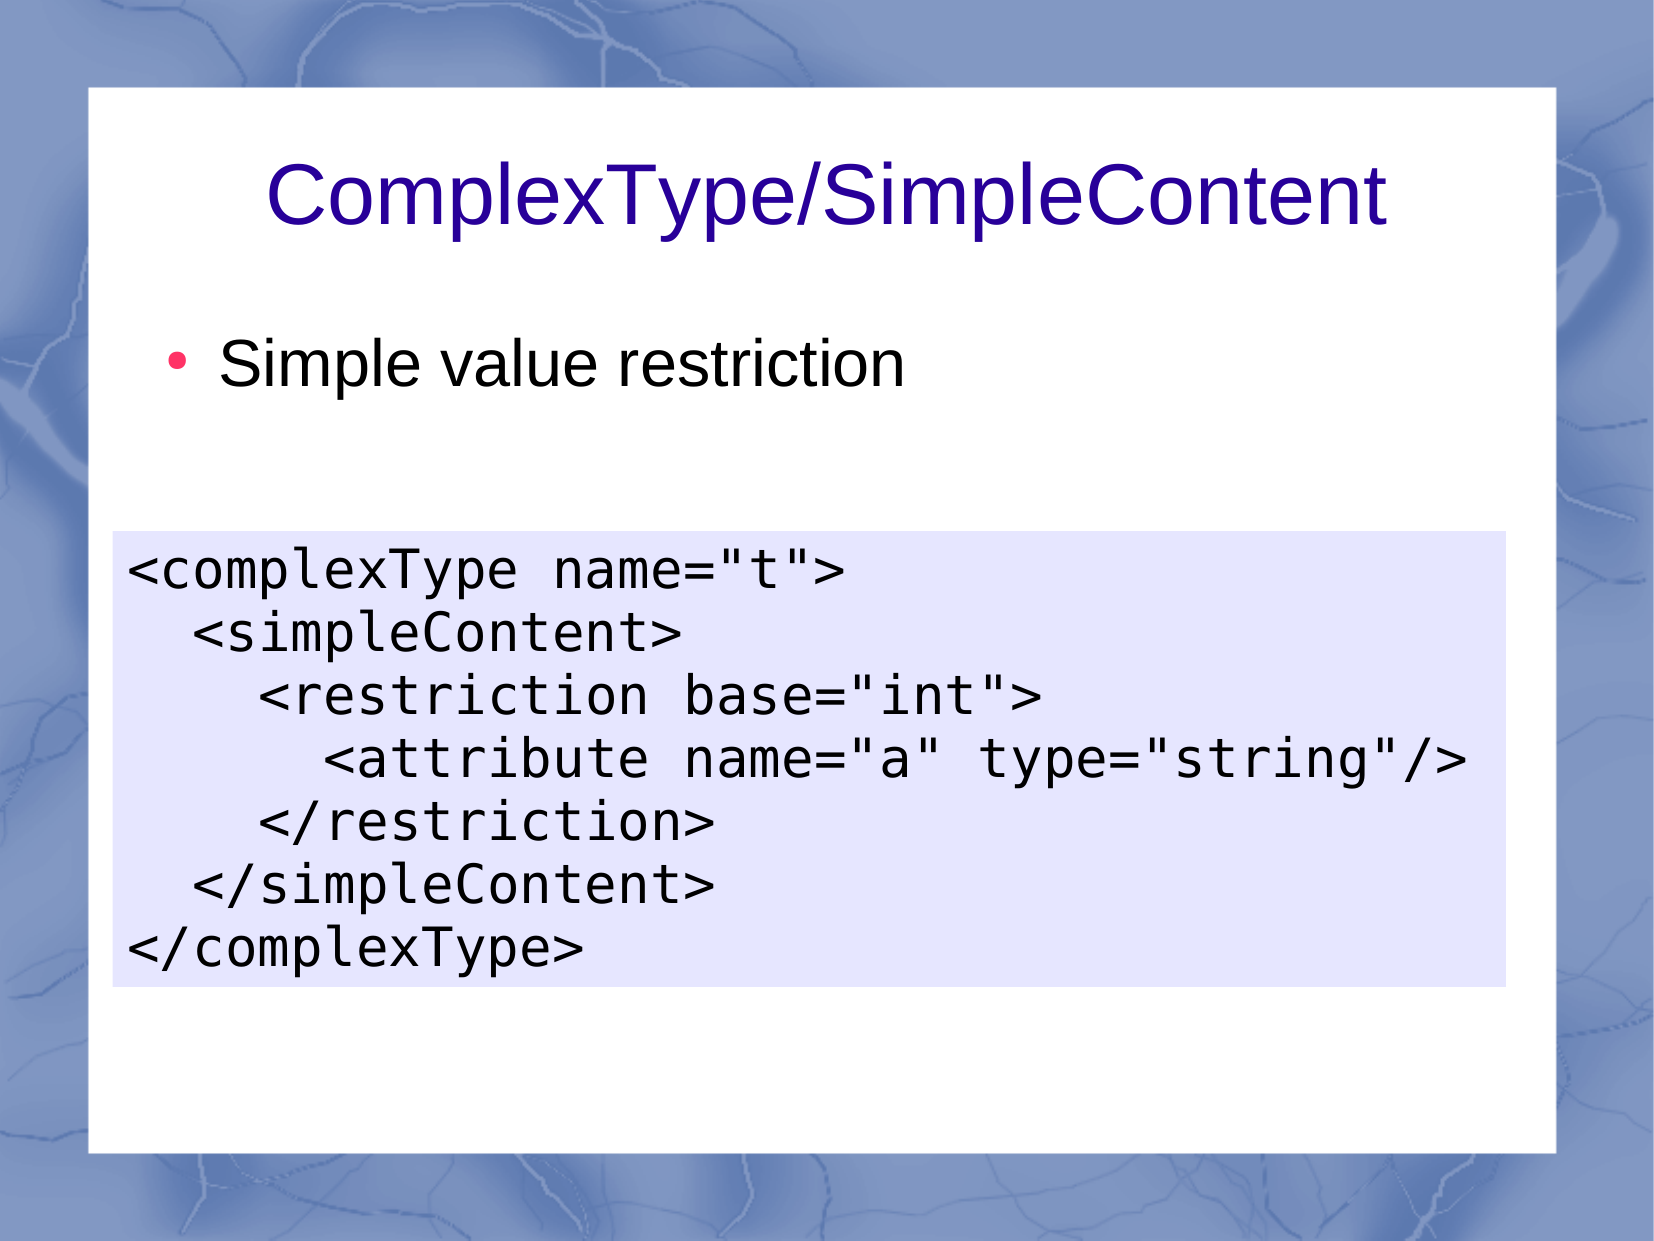

# ComplexType/SimpleContent
Simple value restriction
<complexType name="t">
 <simpleContent>
 <restriction base="int">
 <attribute name="a" type="string"/>
 </restriction>
 </simpleContent>
</complexType>